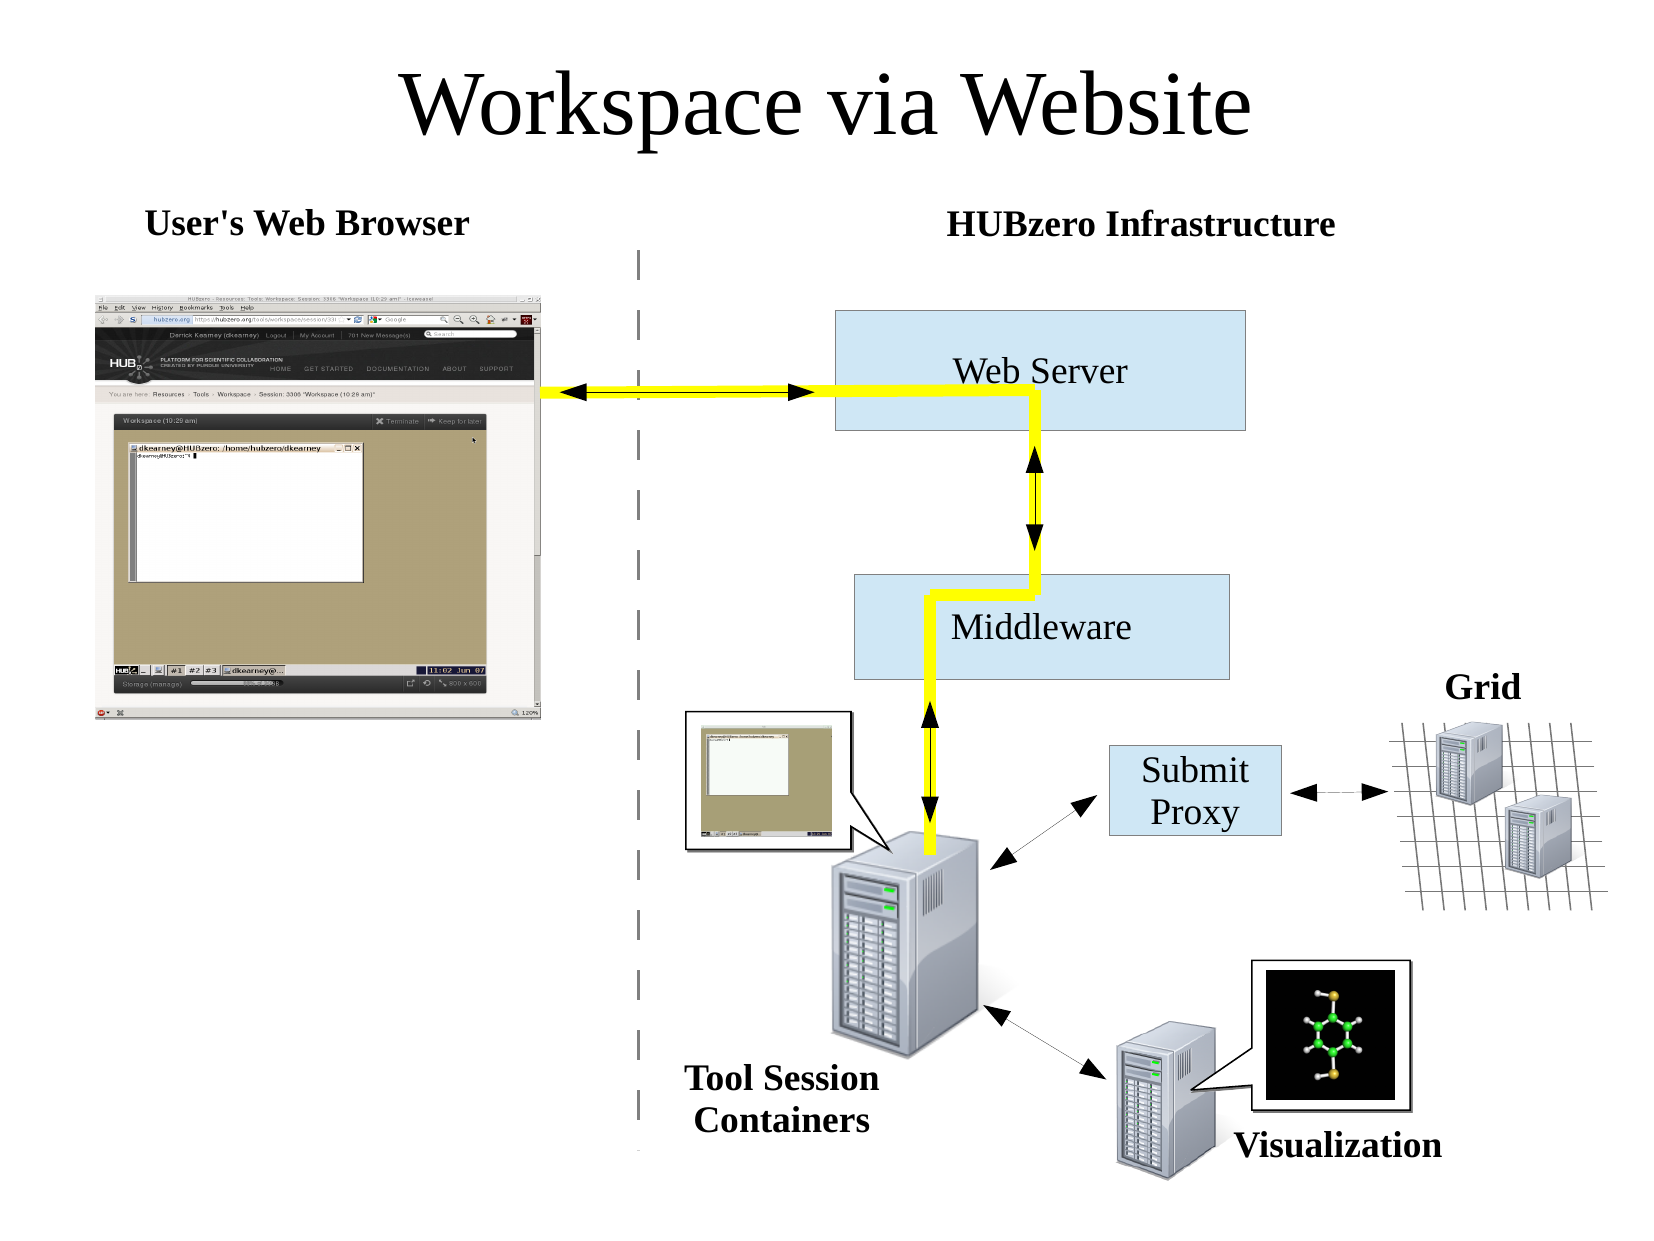

# Workspace via Website
User's Web Browser
HUBzero Infrastructure
Web Server
Middleware
Grid
Submit
Proxy
Tool Session
Containers
Visualization